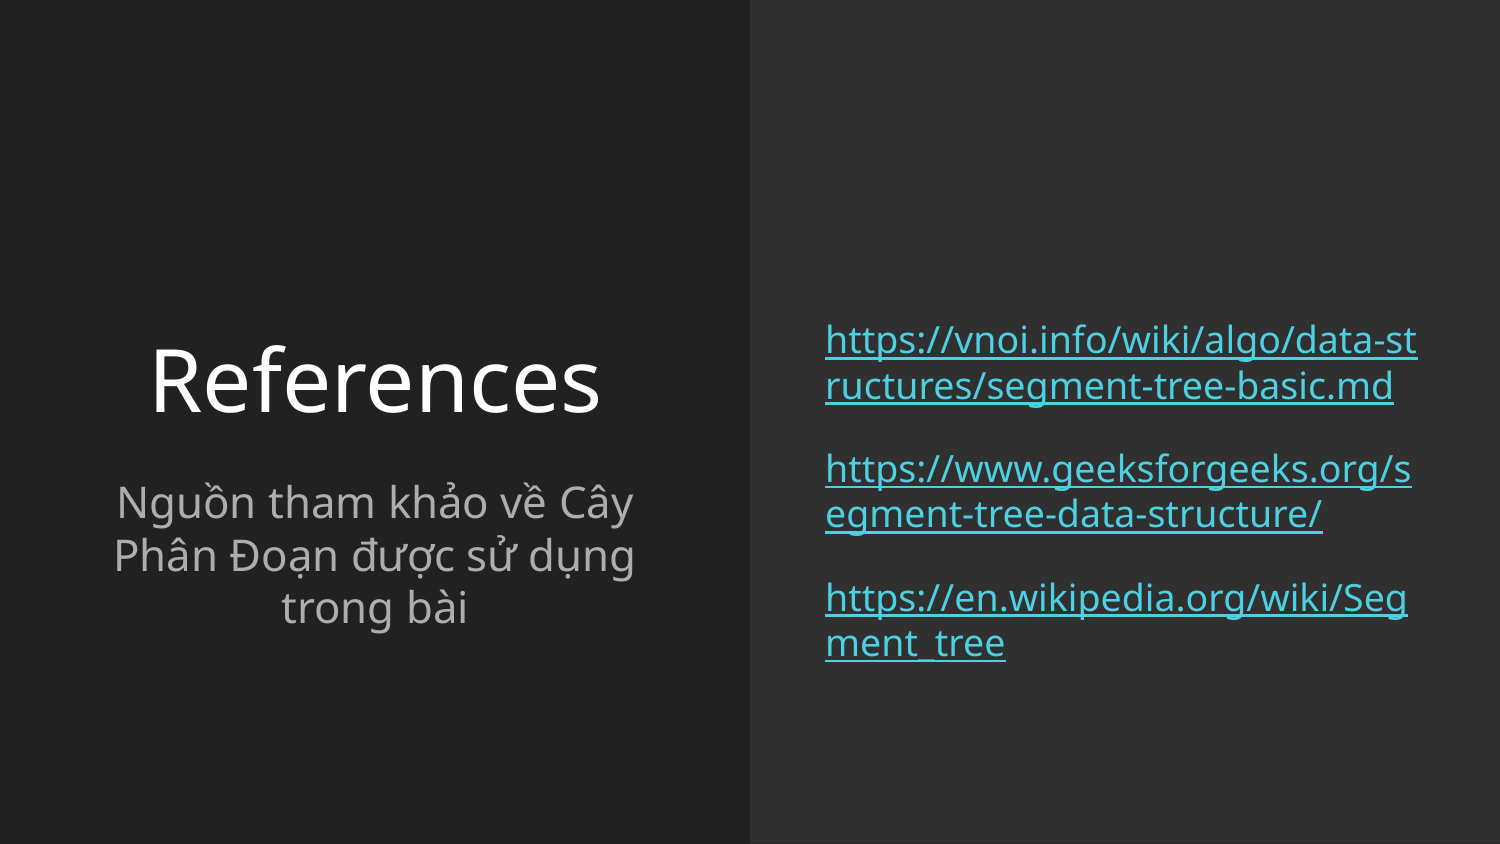

https://vnoi.info/wiki/algo/data-structures/segment-tree-basic.md
https://www.geeksforgeeks.org/segment-tree-data-structure/
https://en.wikipedia.org/wiki/Segment_tree
# References
Nguồn tham khảo về Cây Phân Đoạn được sử dụng trong bài